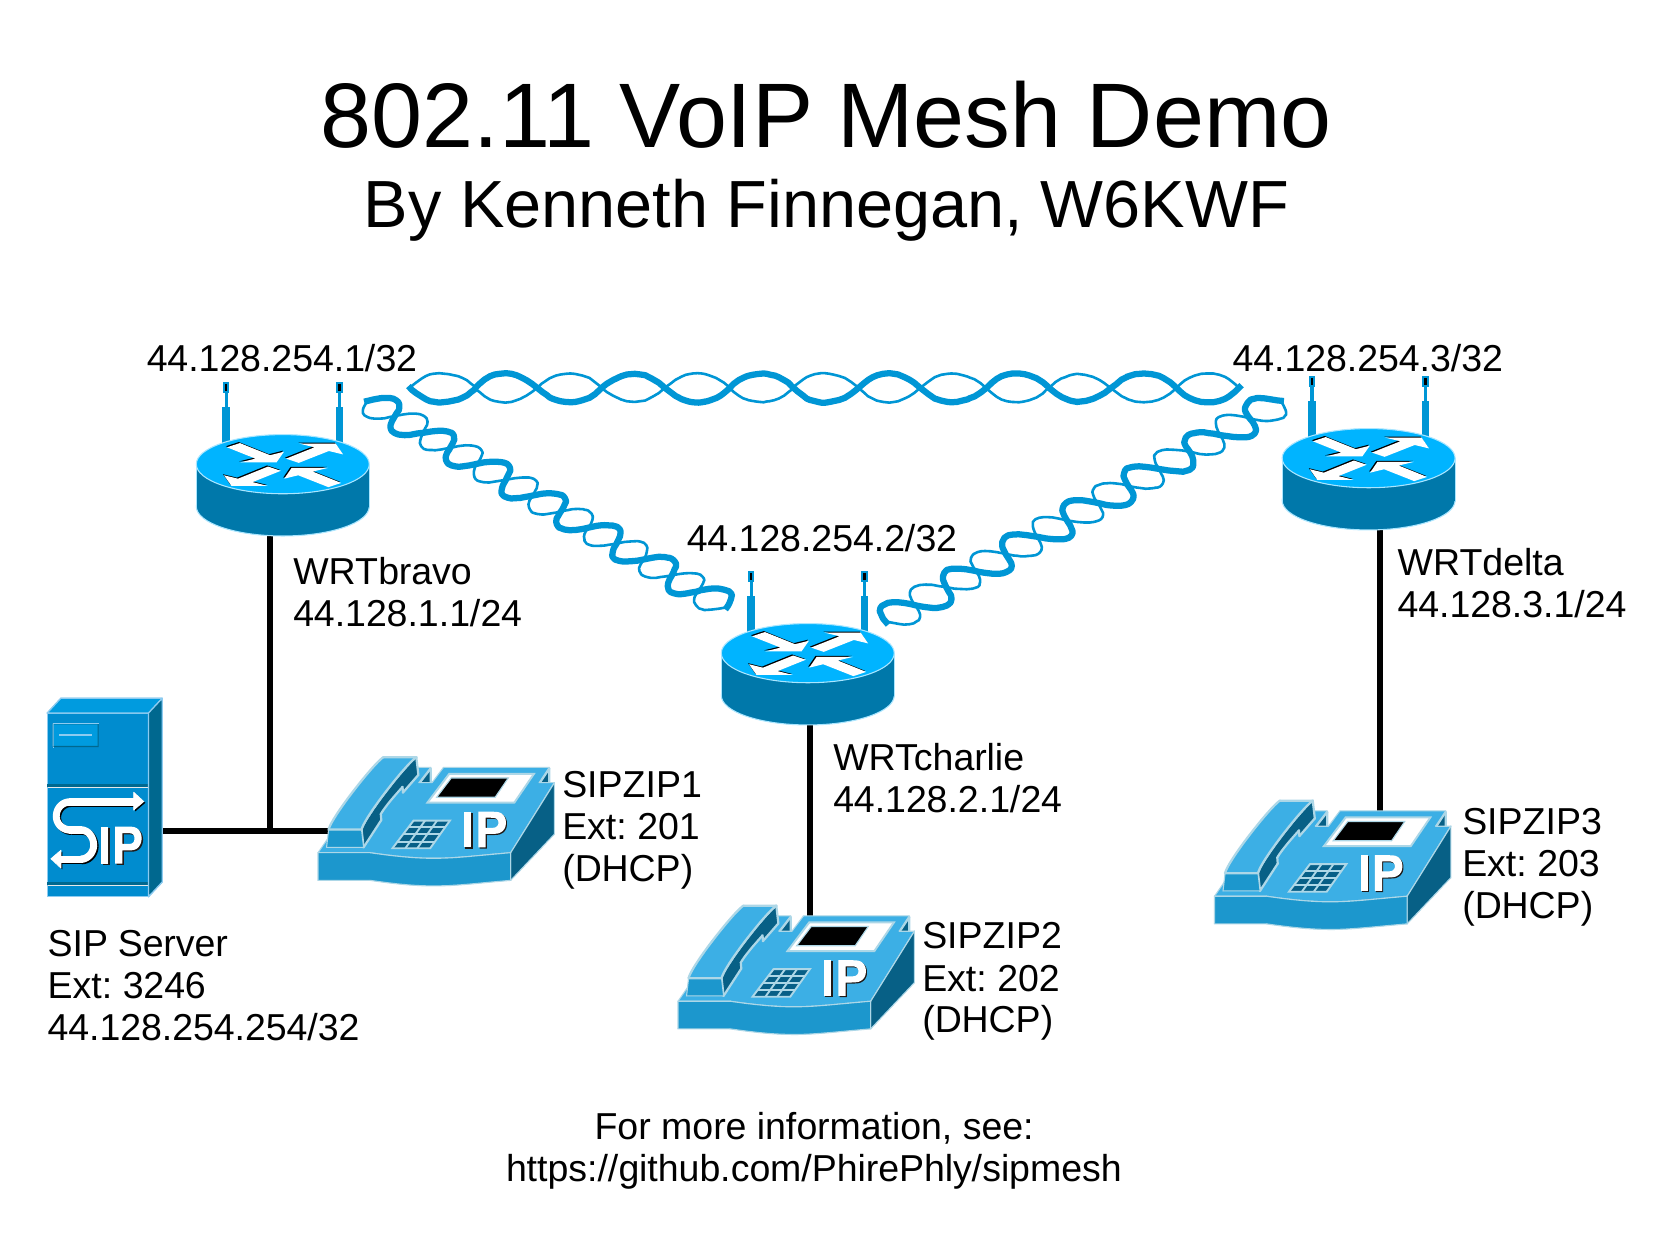

# 802.11 VoIP Mesh Demo By Kenneth Finnegan, W6KWF
44.128.254.1/32
44.128.254.3/32
44.128.254.2/32
WRTdelta
44.128.3.1/24
WRTbravo
44.128.1.1/24
WRTcharlie
44.128.2.1/24
SIPZIP1
Ext: 201
(DHCP)
SIPZIP3
Ext: 203
(DHCP)
SIPZIP2
Ext: 202
(DHCP)
SIP Server
Ext: 3246
44.128.254.254/32
For more information, see:
https://github.com/PhirePhly/sipmesh